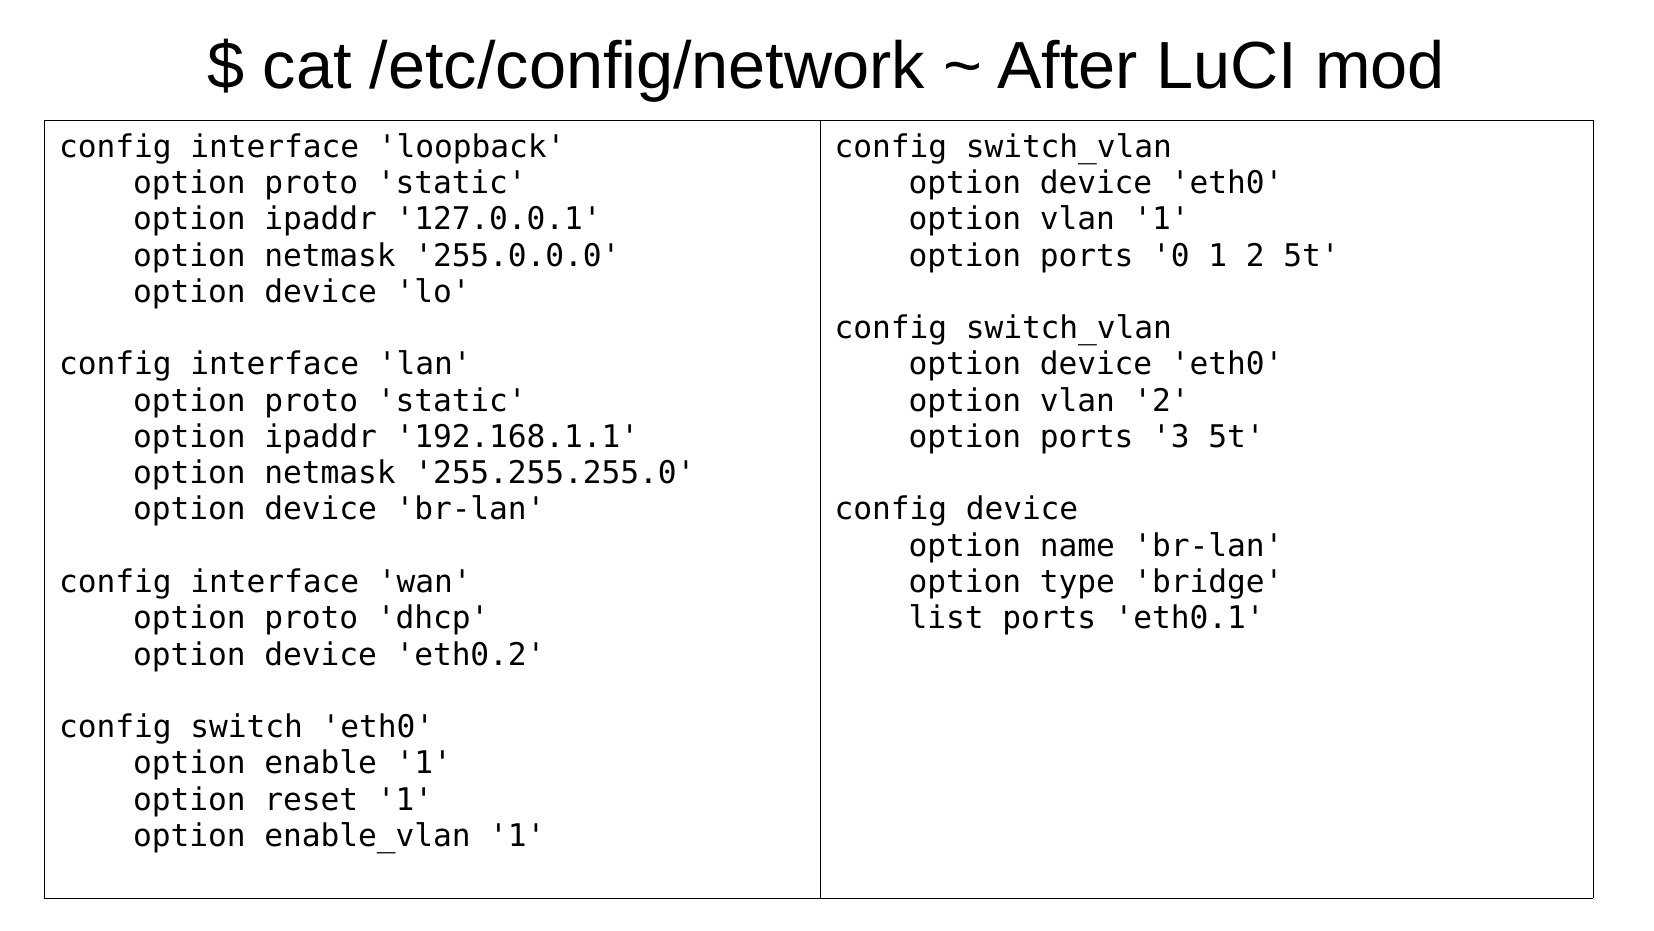

# $ cat /etc/config/network ~ After LuCI mod
| config interface 'loopback' option proto 'static' option ipaddr '127.0.0.1' option netmask '255.0.0.0' option device 'lo' config interface 'lan' option proto 'static' option ipaddr '192.168.1.1' option netmask '255.255.255.0' option device 'br-lan' config interface 'wan' option proto 'dhcp' option device 'eth0.2' config switch 'eth0' option enable '1' option reset '1' option enable\_vlan '1' | config switch\_vlan option device 'eth0' option vlan '1' option ports '0 1 2 5t' config switch\_vlan option device 'eth0' option vlan '2' option ports '3 5t' config device option name 'br-lan' option type 'bridge' list ports 'eth0.1' |
| --- | --- |